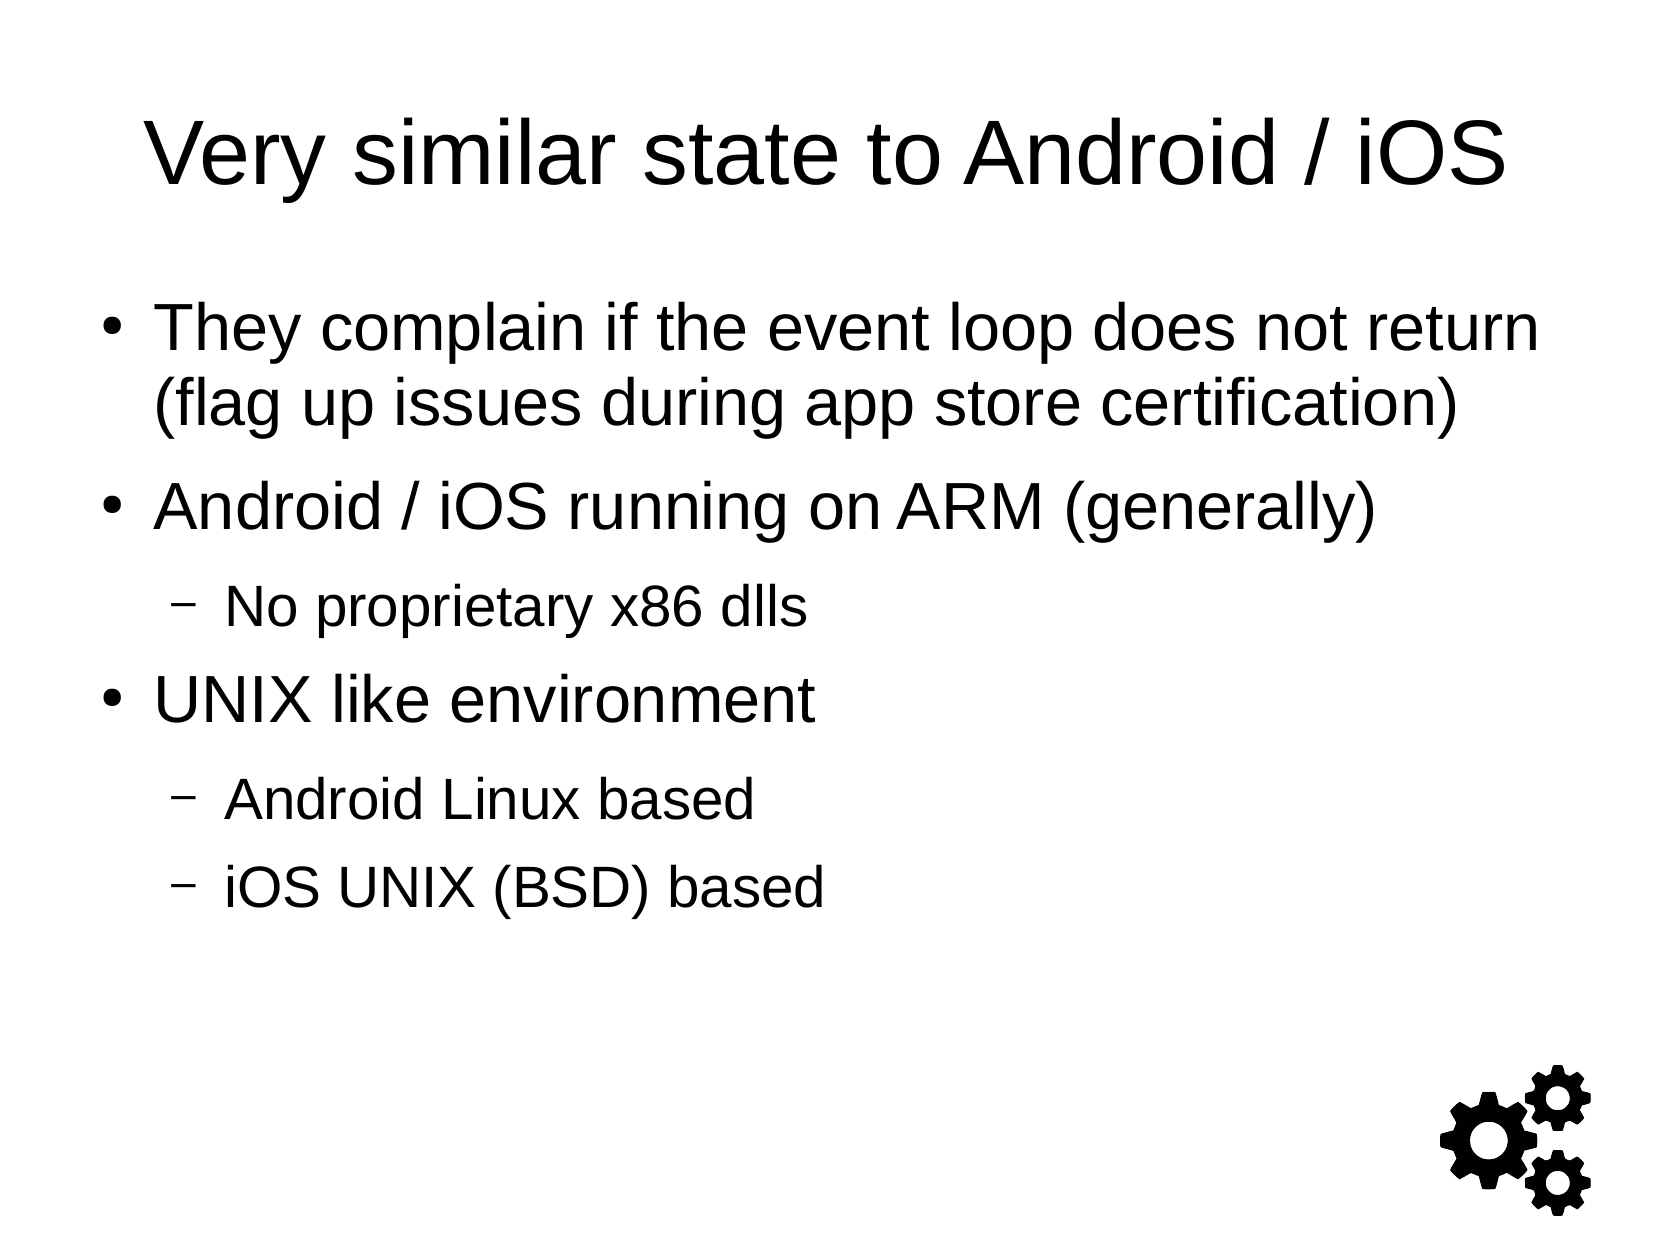

# Very similar state to Android / iOS
They complain if the event loop does not return (flag up issues during app store certification)
Android / iOS running on ARM (generally)
No proprietary x86 dlls
UNIX like environment
Android Linux based
iOS UNIX (BSD) based